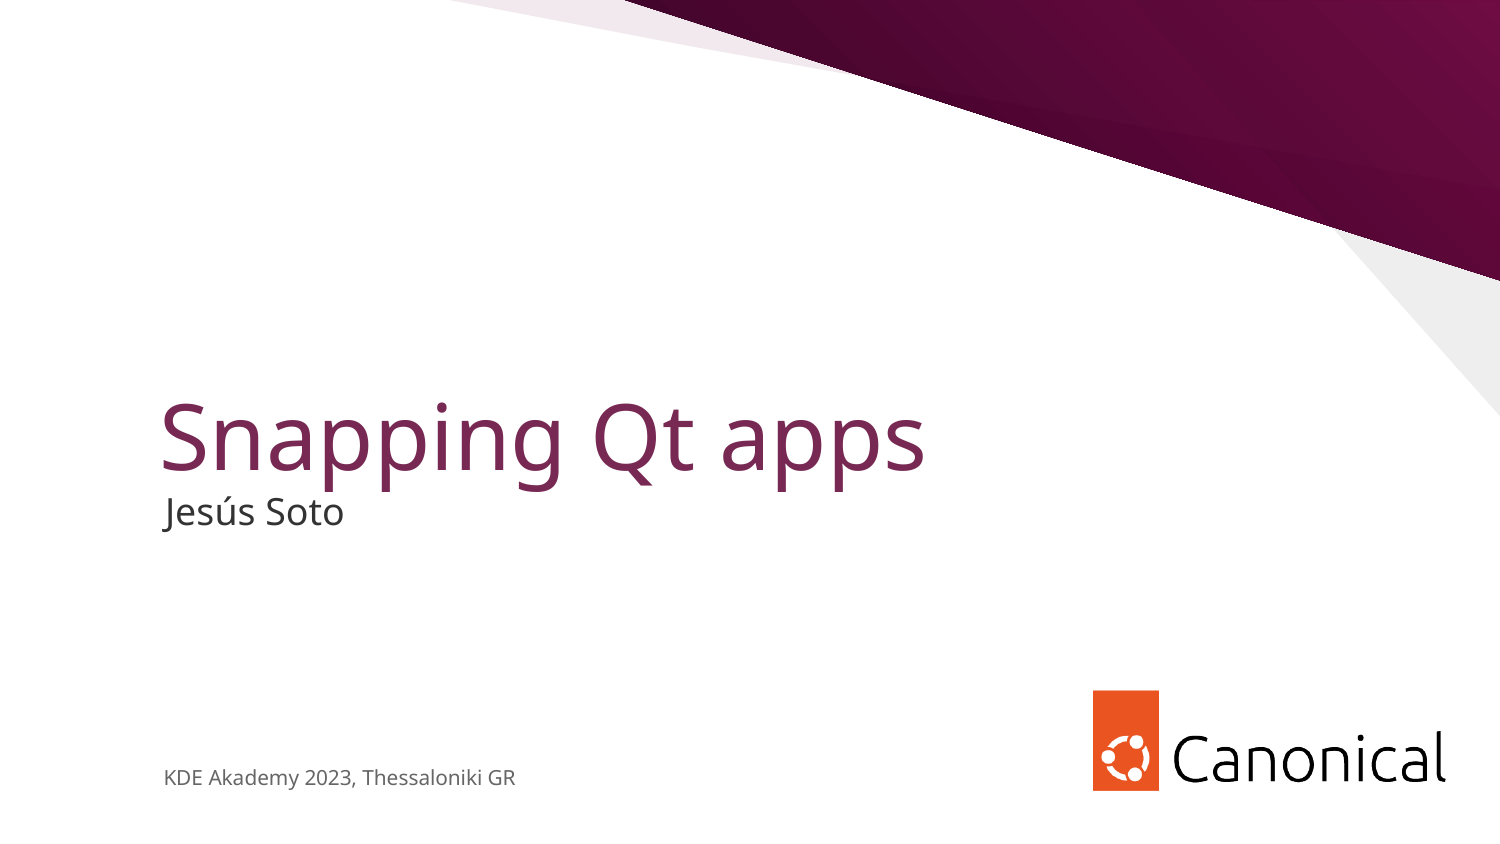

# Snapping Qt apps
Jesús Soto
KDE Akademy 2023, Thessaloniki GR